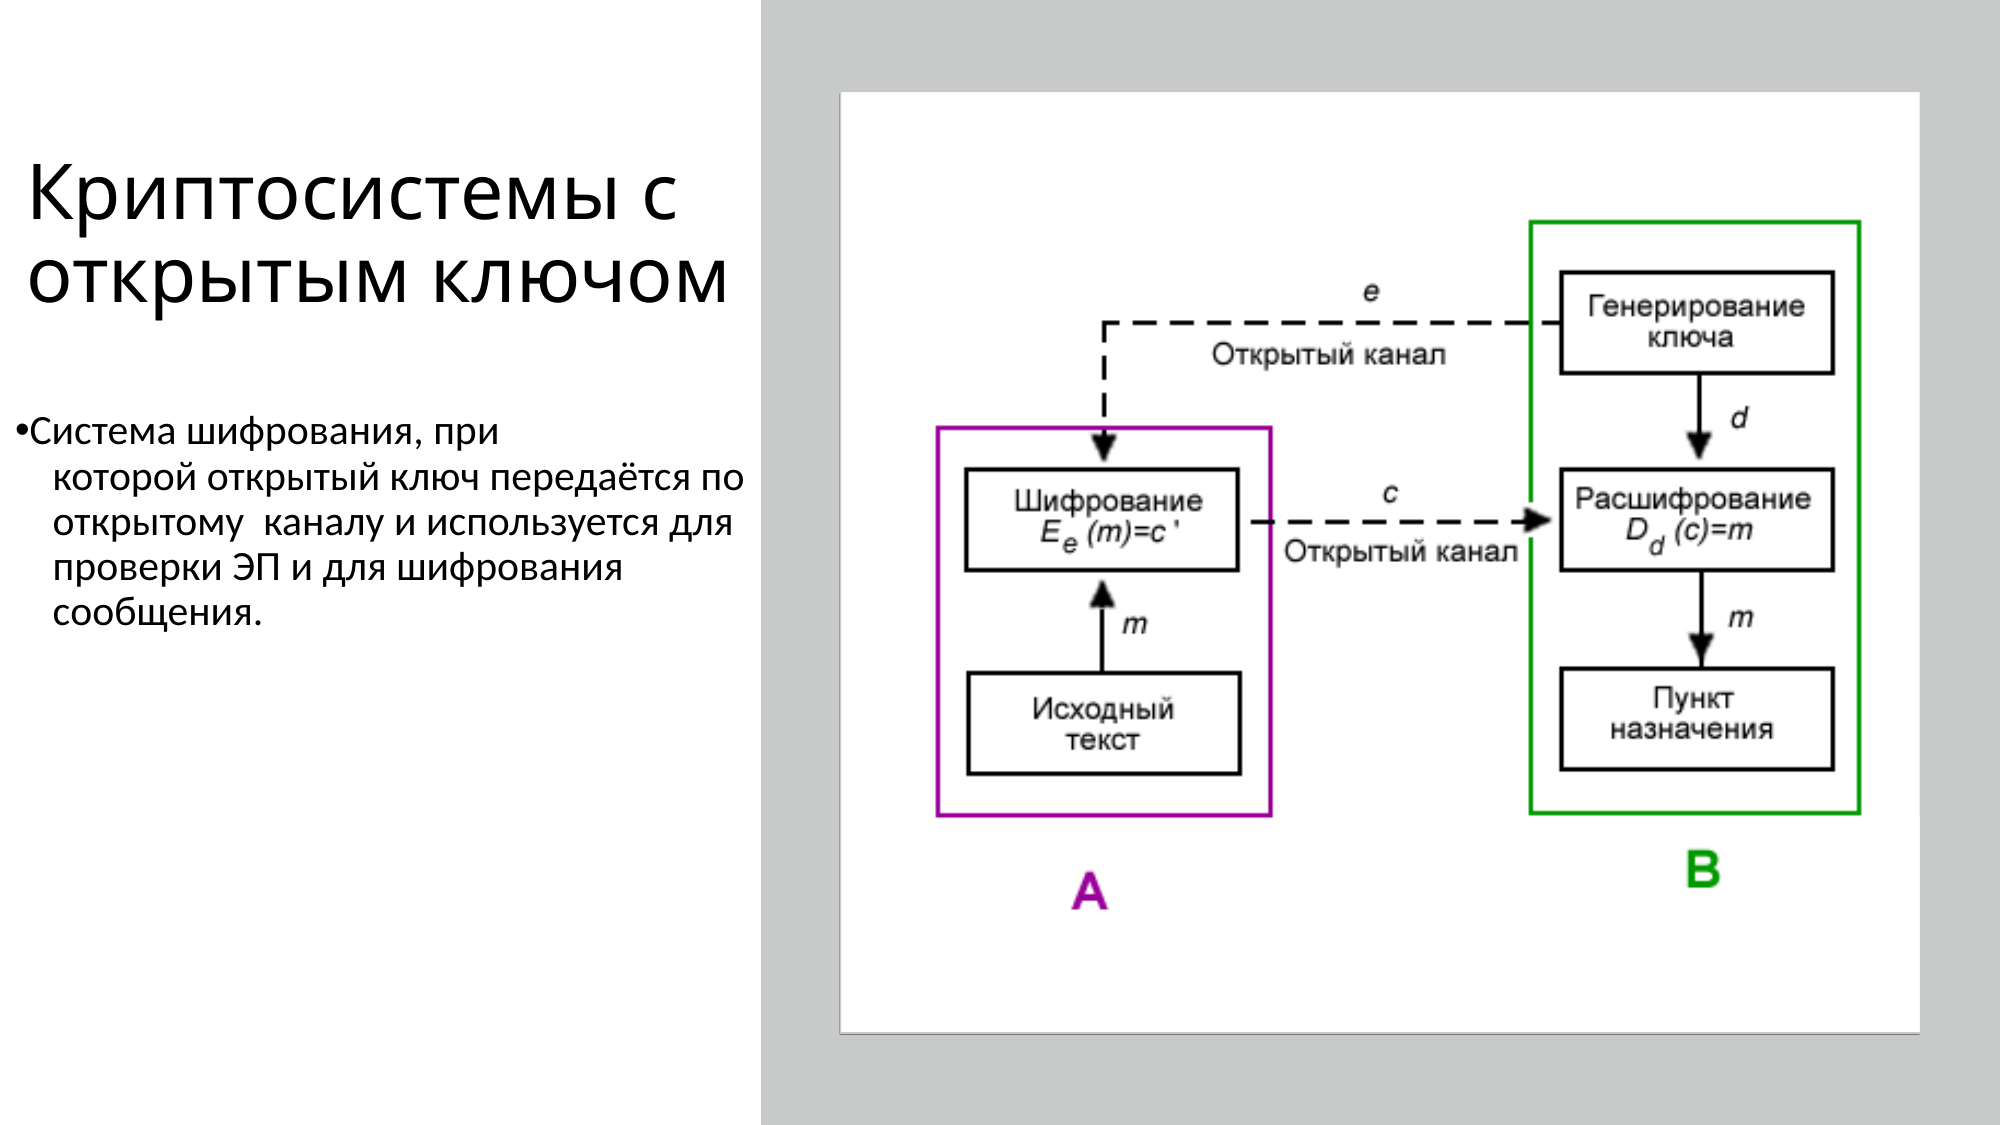

# Криптосистемы с открытым ключом
Система шифрования, при которой открытый ключ передаётся по открытому  каналу и используется для проверки ЭП и для шифрования сообщения.